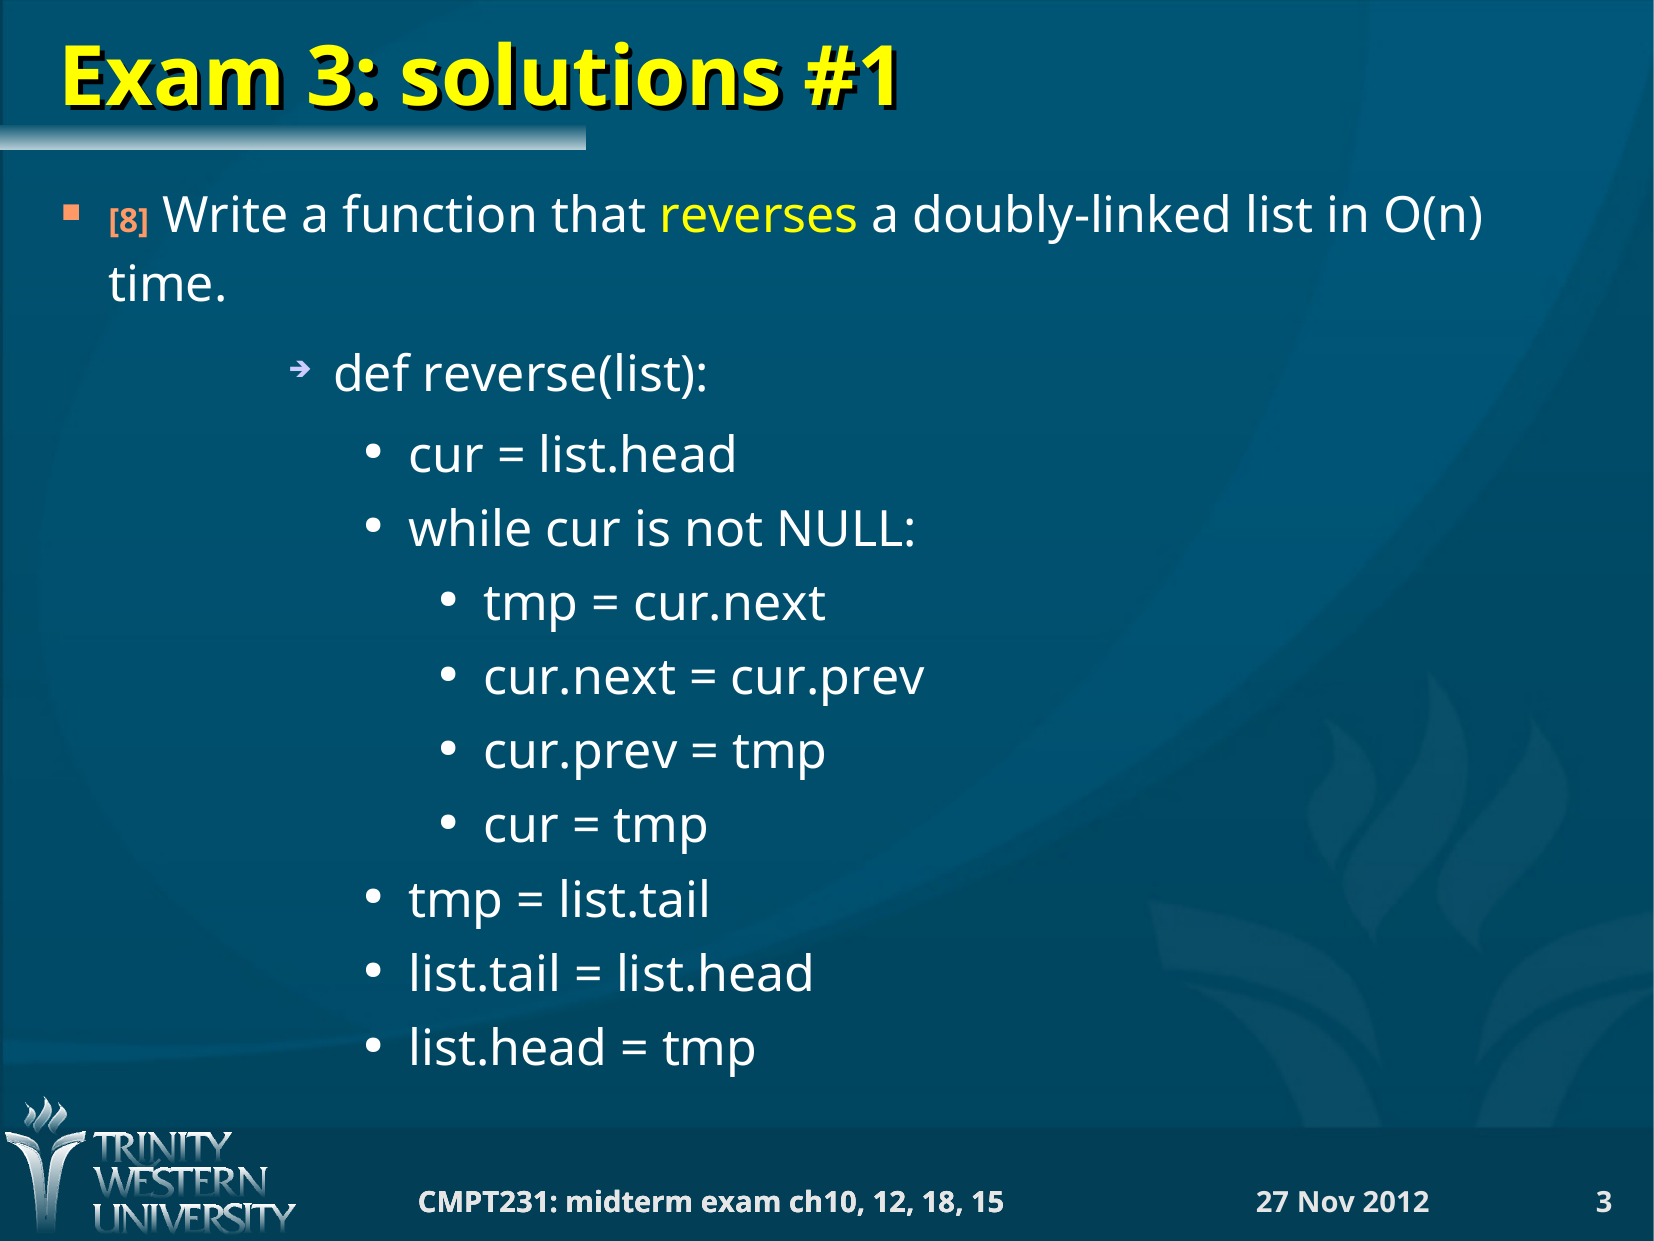

# Exam 3: solutions #1
[8] Write a function that reverses a doubly-linked list in O(n) time.
def reverse(list):
cur = list.head
while cur is not NULL:
tmp = cur.next
cur.next = cur.prev
cur.prev = tmp
cur = tmp
tmp = list.tail
list.tail = list.head
list.head = tmp
CMPT231: midterm exam ch10, 12, 18, 15
27 Nov 2012
3